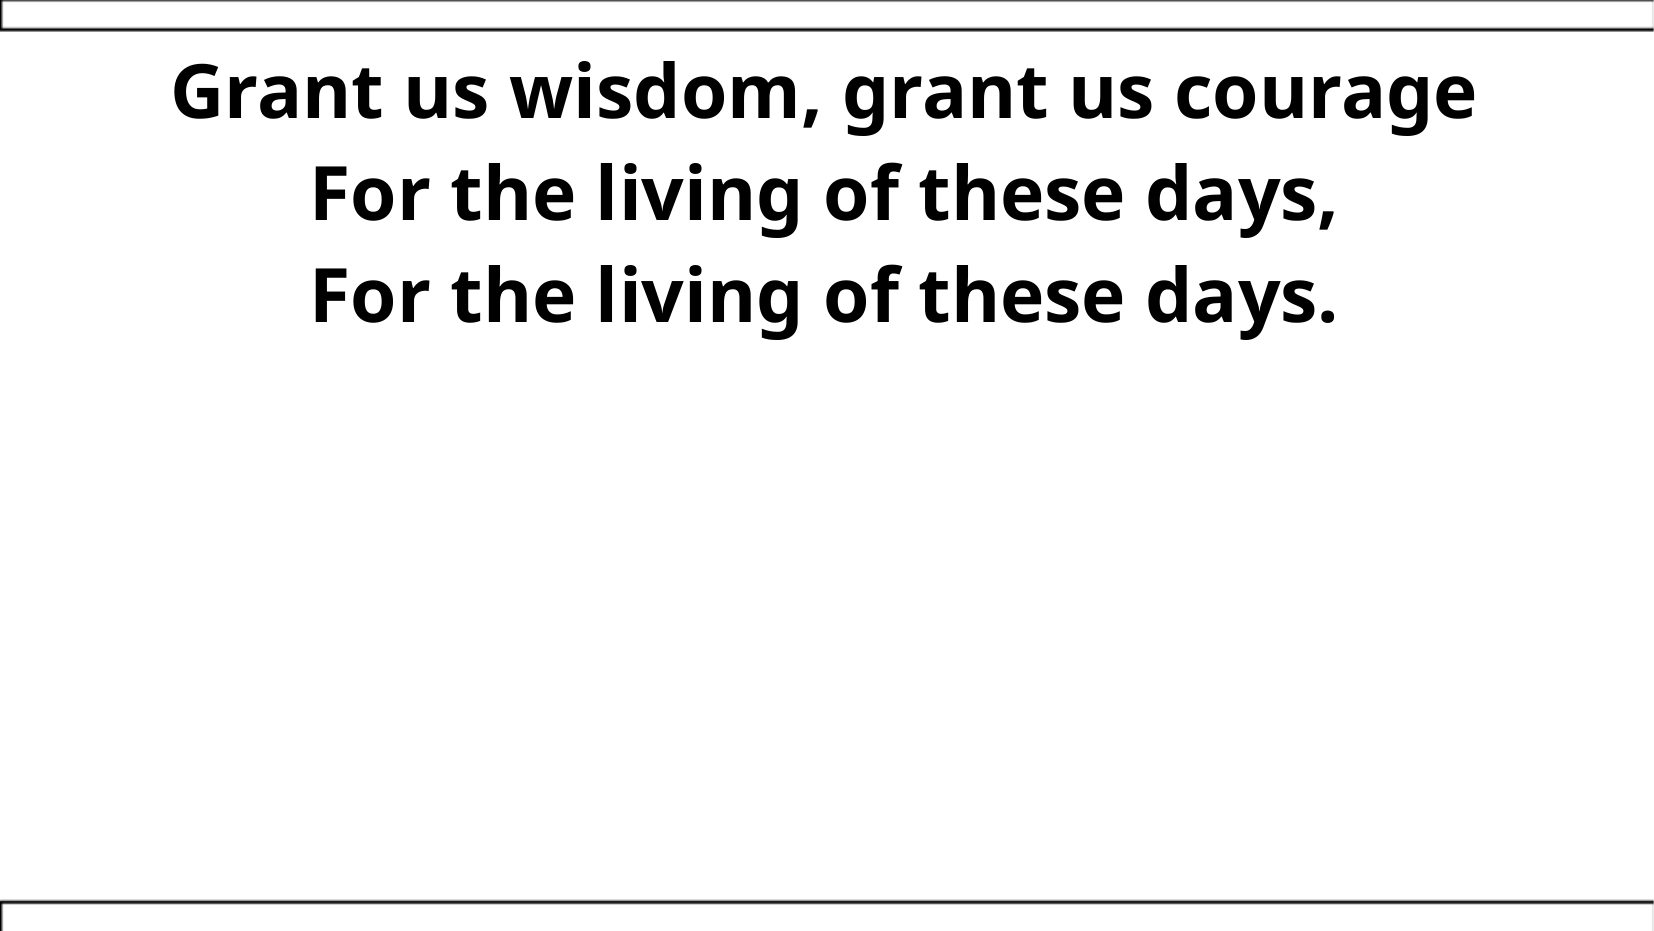

Grant us wisdom, grant us courage
For the living of these days,
For the living of these days.